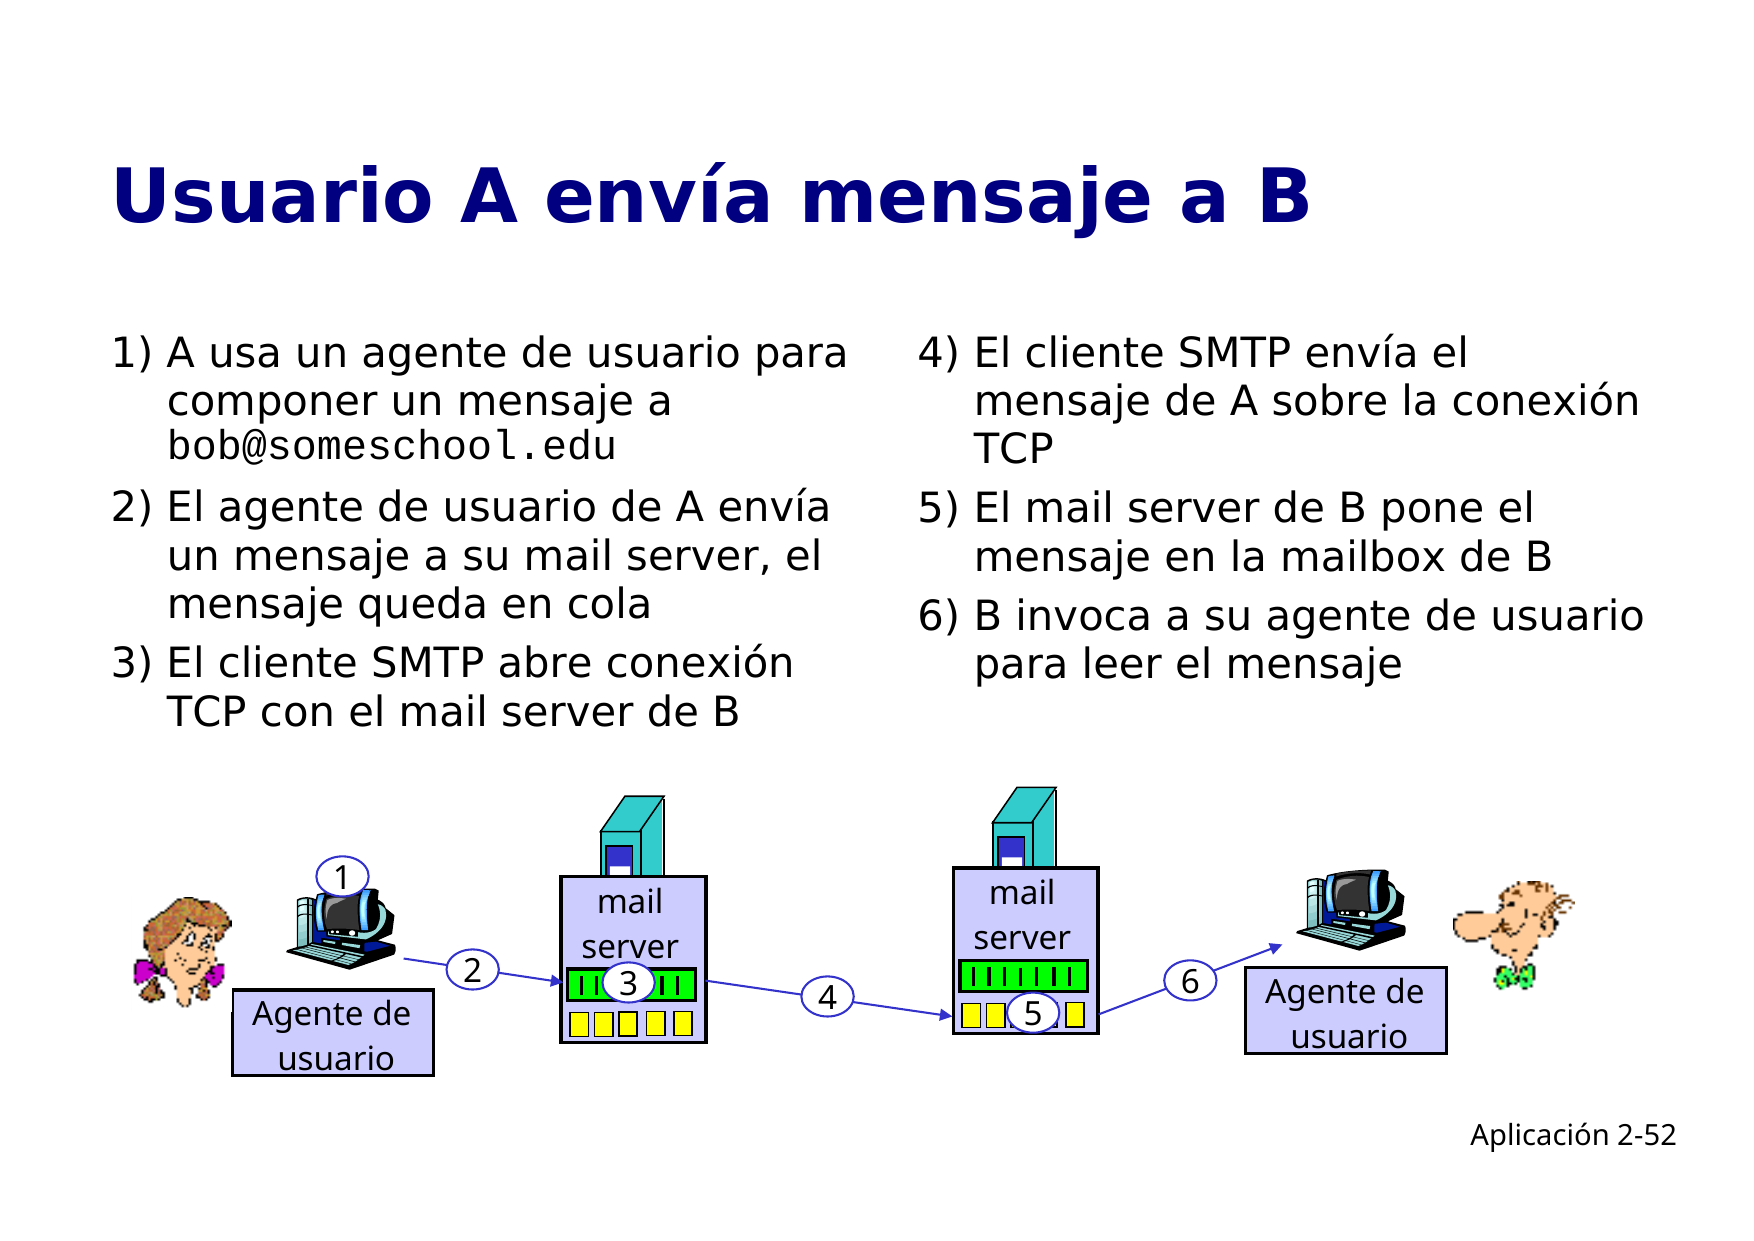

# Usuario A envía mensaje a B
1) A usa un agente de usuario para componer un mensaje a bob@someschool.edu
2) El agente de usuario de A envía un mensaje a su mail server, el mensaje queda en cola
3) El cliente SMTP abre conexión TCP con el mail server de B
4) El cliente SMTP envía el mensaje de A sobre la conexión TCP
5) El mail server de B pone el mensaje en la mailbox de B
6) B invoca a su agente de usuario para leer el mensaje
mail
server
mail
server
1
Agente de
usuario
Agente de
usuario
2
6
3
4
5